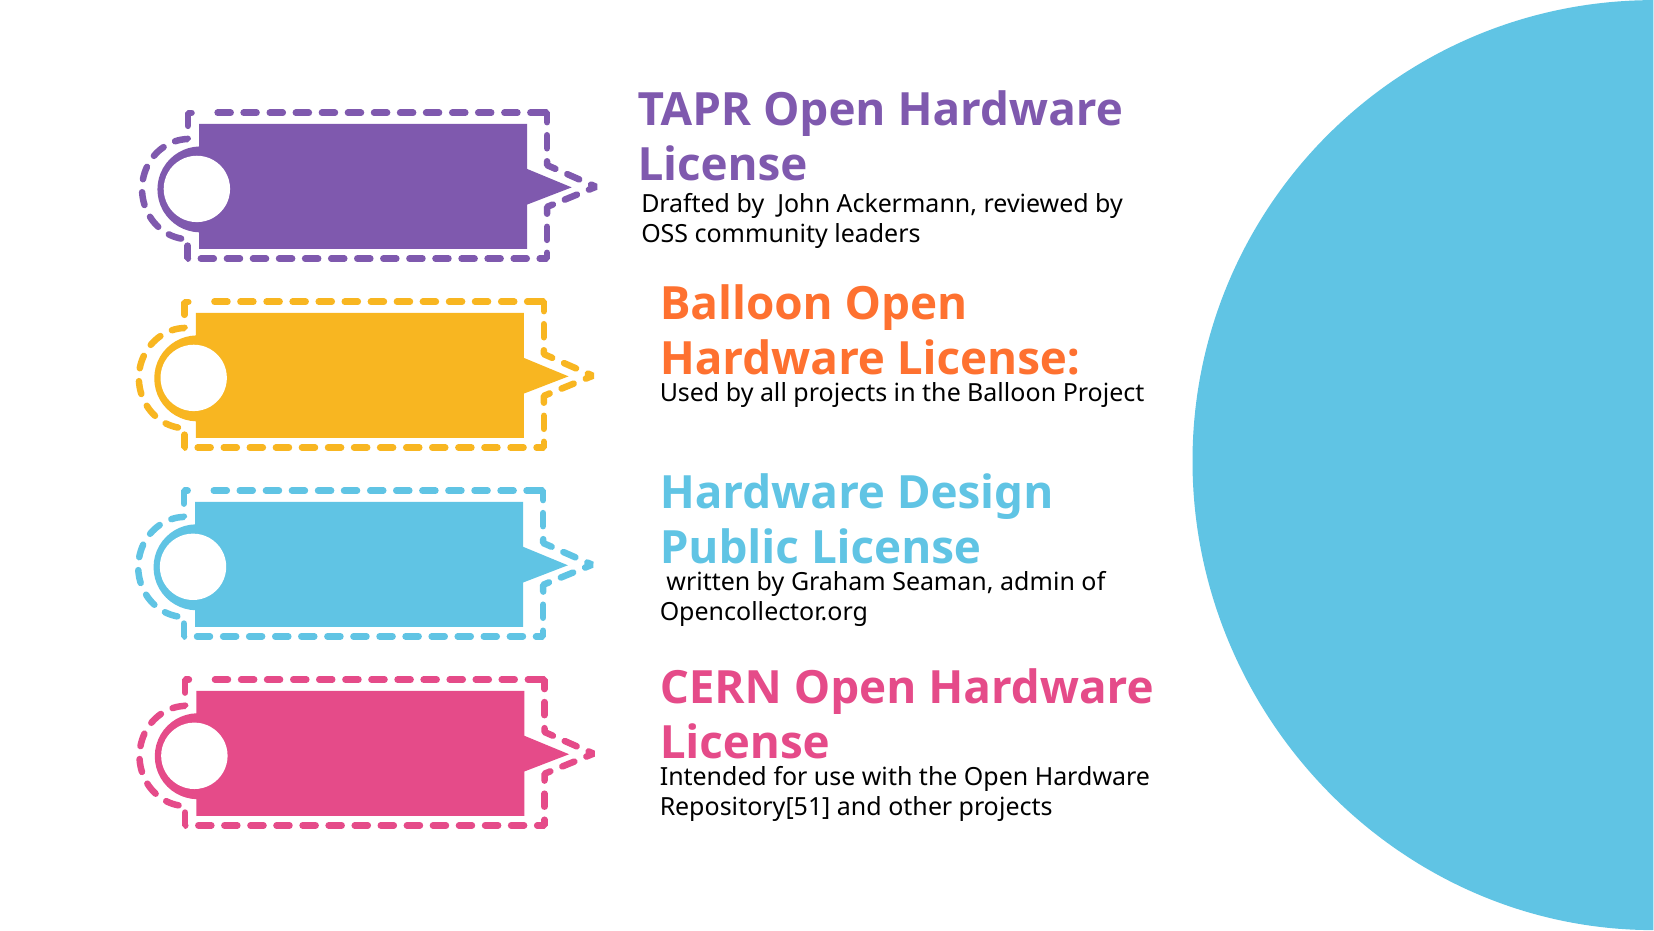

# TAPR Open Hardware License
Drafted by John Ackermann, reviewed by OSS community leaders
Balloon Open Hardware License:
Used by all projects in the Balloon Project
Hardware Design Public License
 written by Graham Seaman, admin of Opencollector.org
CERN Open Hardware License
Intended for use with the Open Hardware Repository[51] and other projects